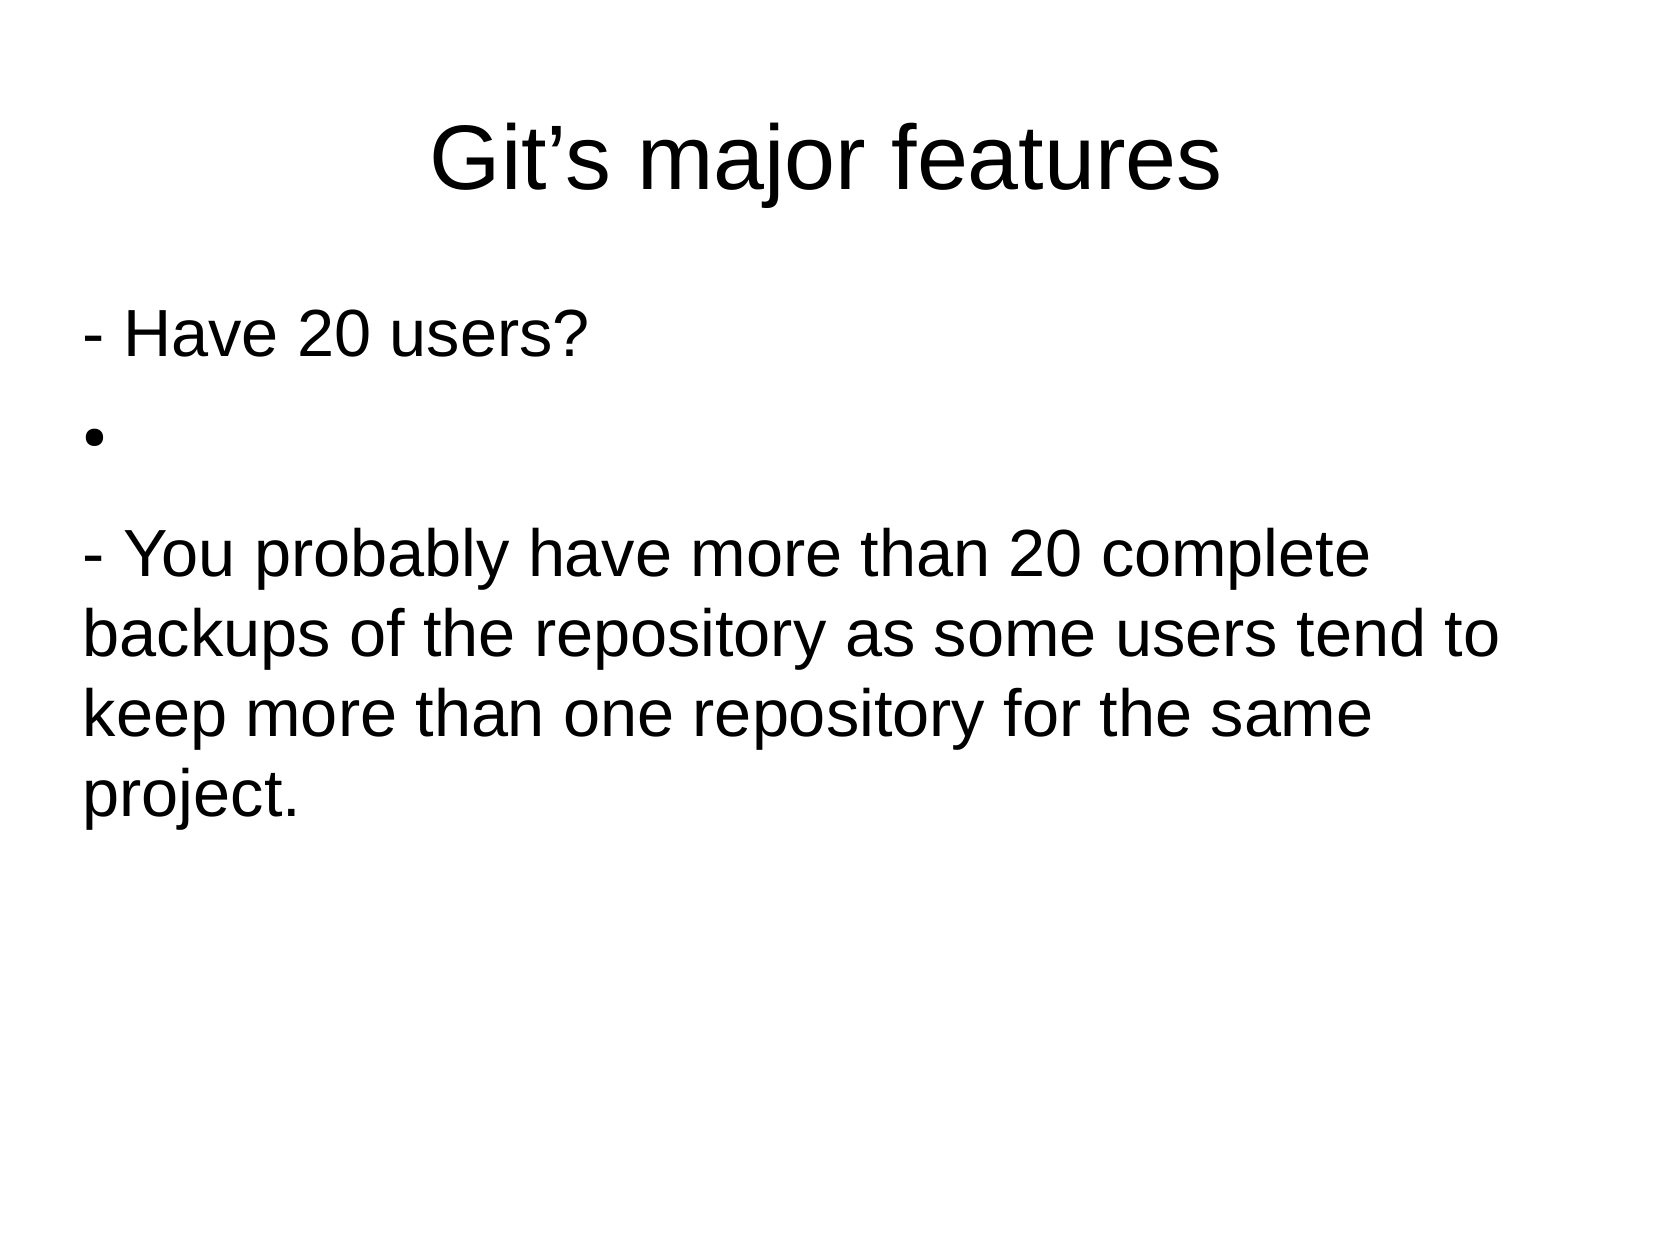

# Git’s major features
- Have 20 users?
- You probably have more than 20 complete backups of the repository as some users tend to keep more than one repository for the same project.